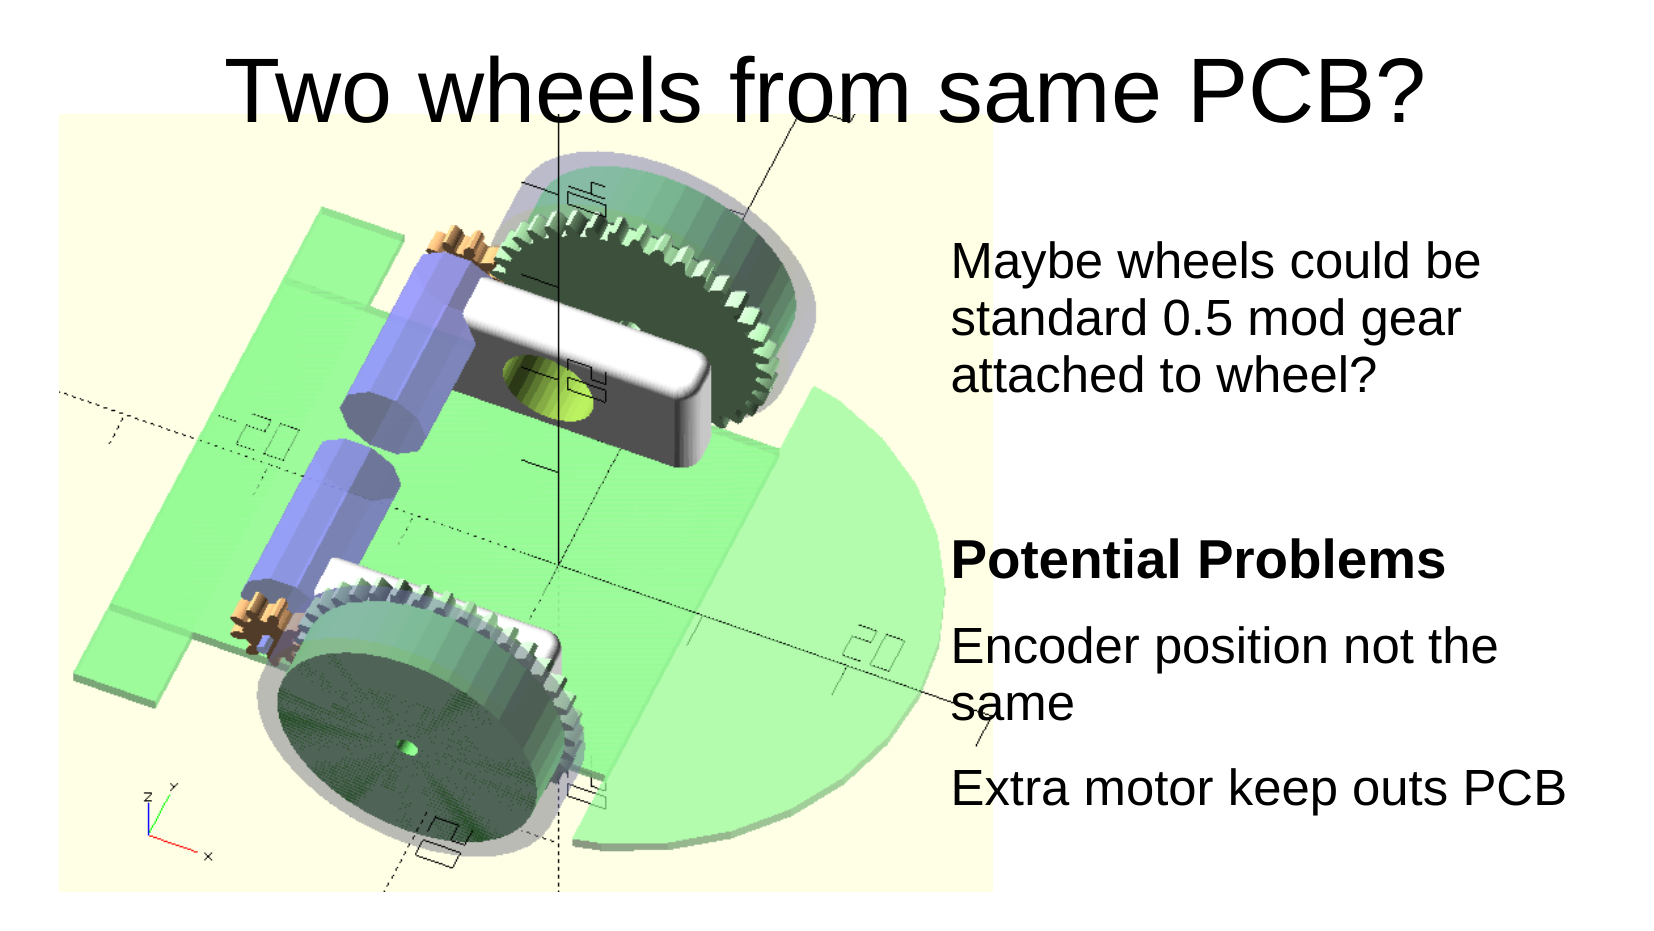

Two wheels from same PCB?
# Maybe wheels could be standard 0.5 mod gear attached to wheel?
Potential Problems
Encoder position not the same
Extra motor keep outs PCB